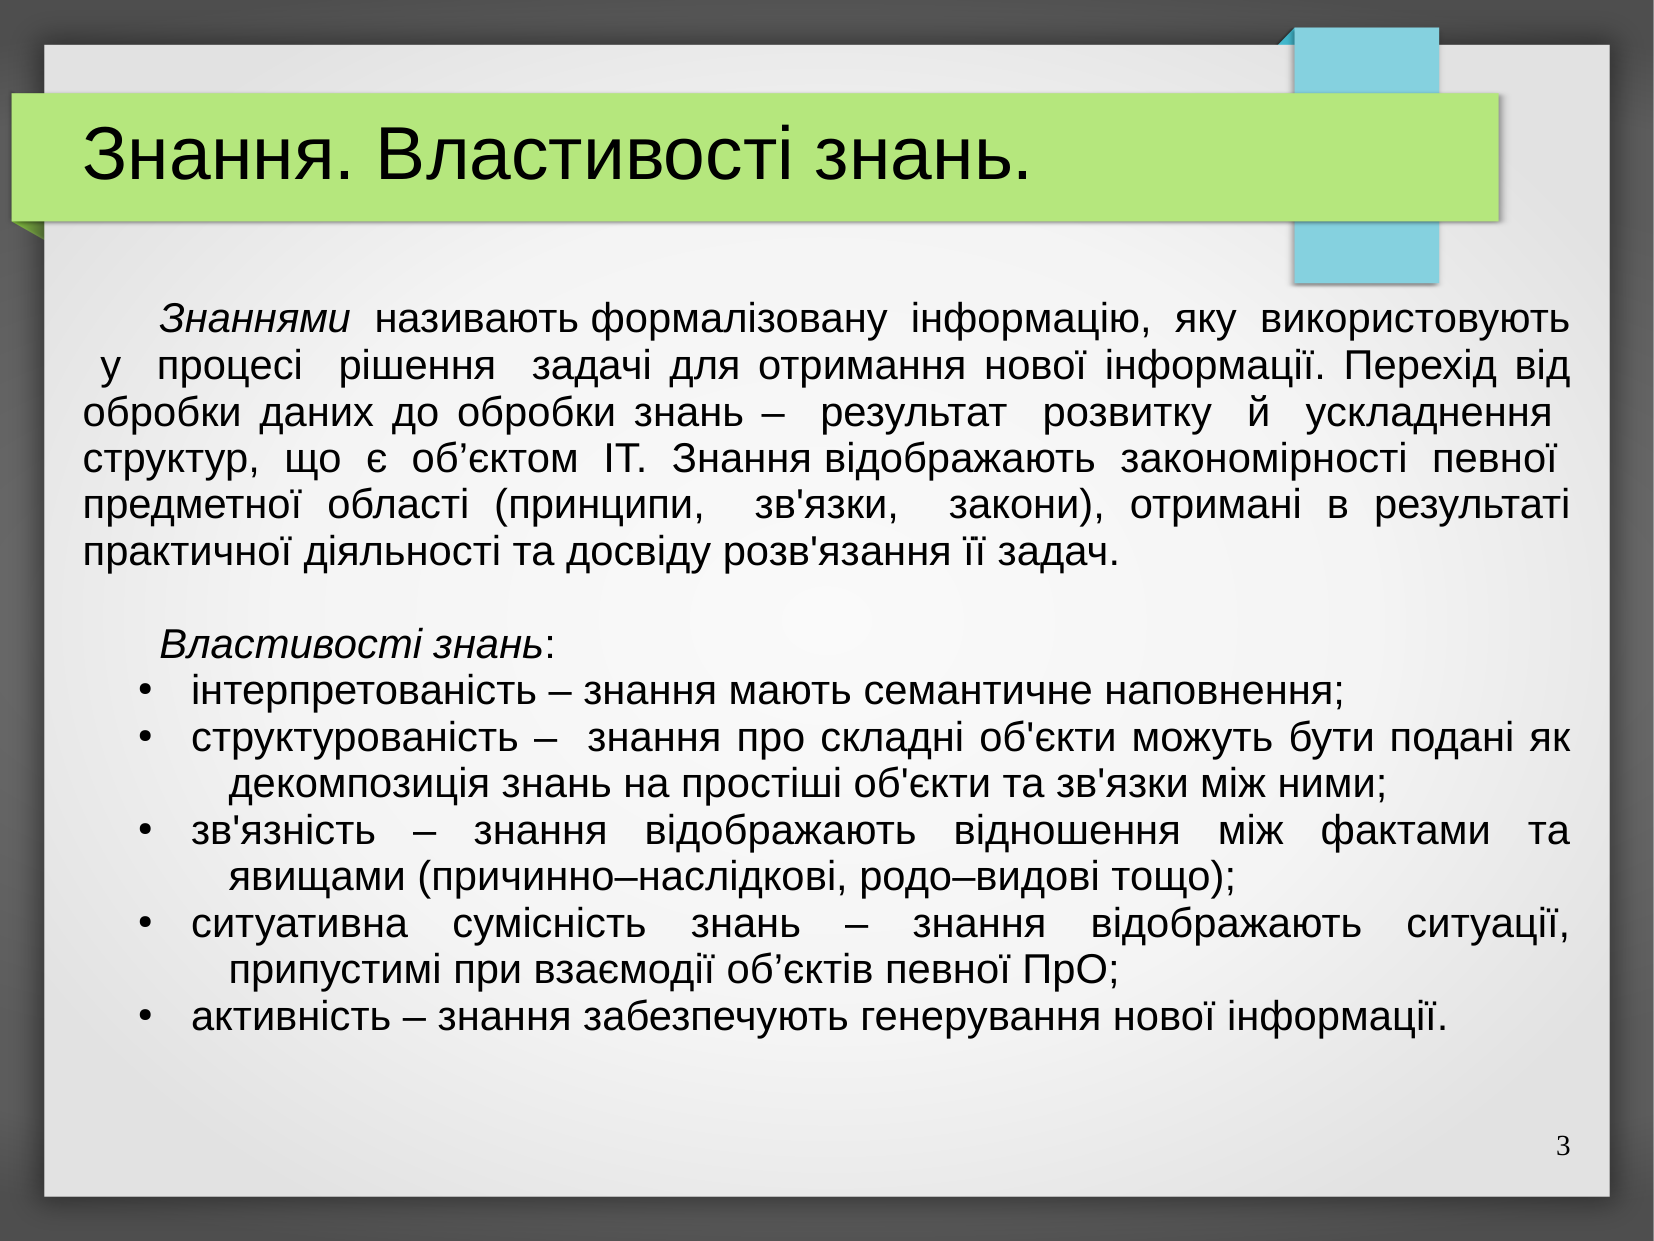

# Знання. Властивості знань.
Знаннями називають формалізовану інформацію, яку використовують у процесі рішення задачі для отримання нової інформації. Перехід від обробки даних до обробки знань – результат розвитку й ускладнення структур, що є об’єктом ІТ. Знання відображають закономірності певної предметної області (принципи, зв'язки, закони), отримані в результаті практичної діяльності та досвіду розв'язання її задач.
Властивості знань:
інтерпретованість – знання мають семантичне наповнення;
структурованість – знання про складні об'єкти можуть бути подані як декомпозиція знань на простіші об'єкти та зв'язки між ними;
зв'язність – знання відображають відношення між фактами та явищами (причинно–наслідкові, родо–видові тощо);
ситуативна сумісність знань – знання відображають ситуації, припустимі при взаємодії об’єктів певної ПрО;
активність – знання забезпечують генерування нової інформації.
3